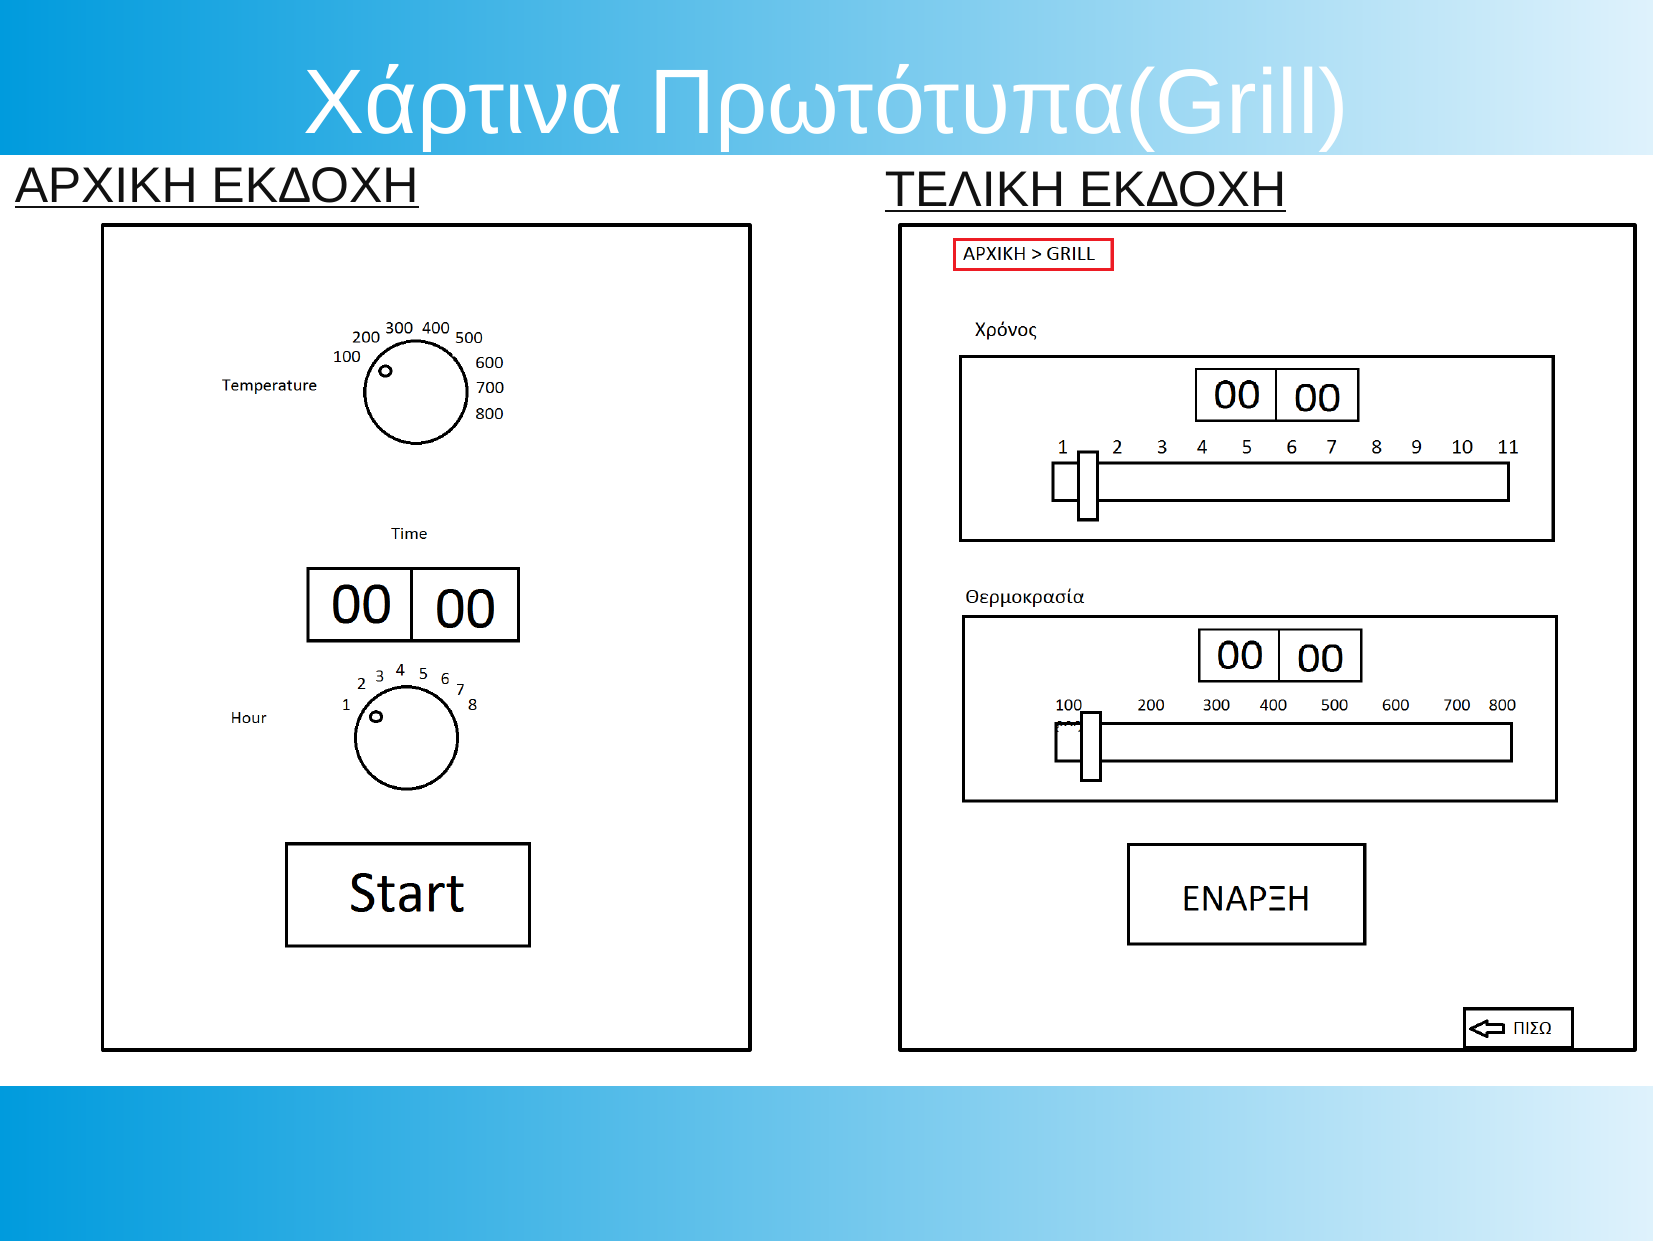

# Χάρτινα Πρωτότυπα(Grill)
ΑΡΧΙΚΗ ΕΚΔΟΧΗ
ΤΕΛΙΚΗ ΕΚΔΟΧΗ